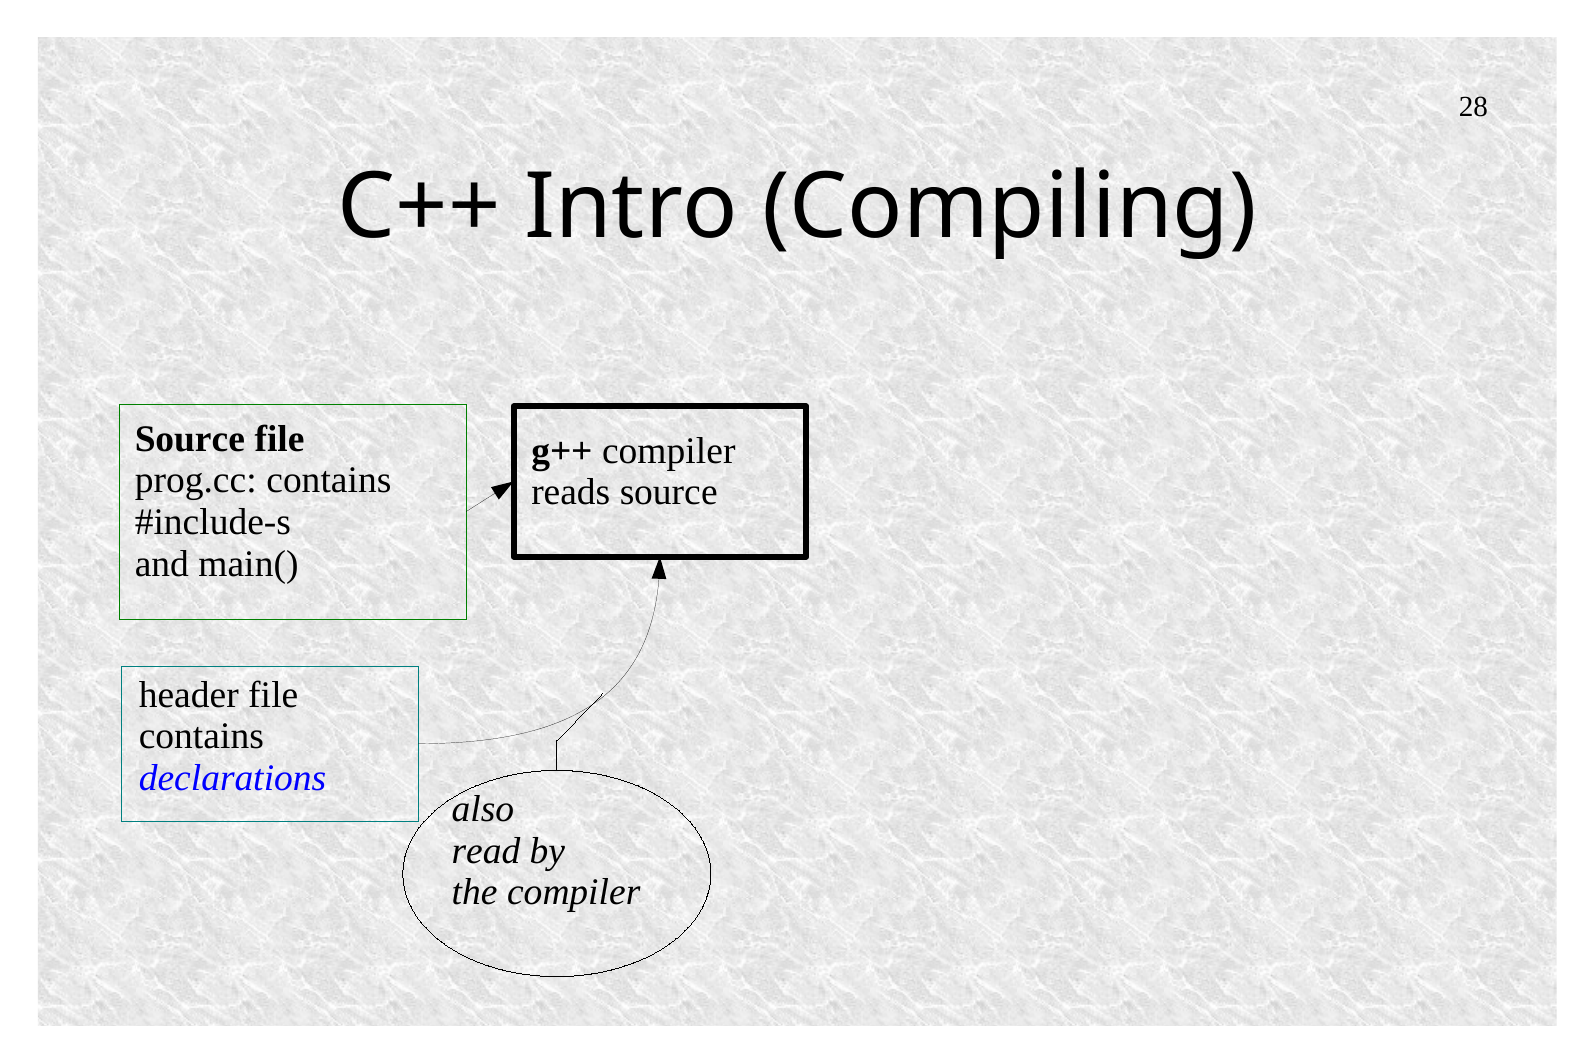

28
# C++ Intro (Compiling)
Source file
prog.cc: contains
#include-s
and main()
g++ compiler
reads source
header file
contains
declarations
also
read by
the compiler